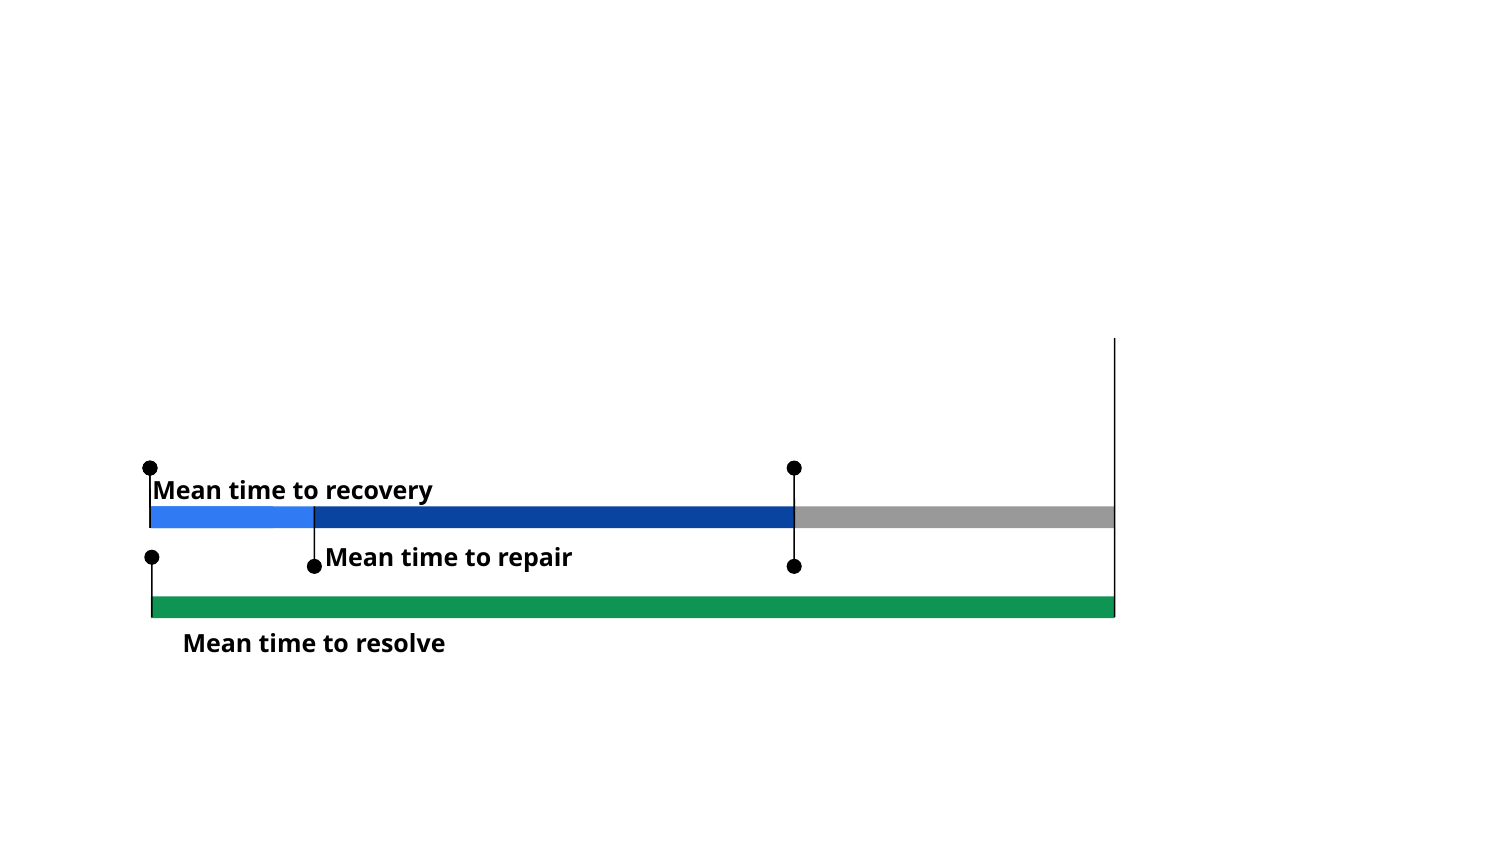

Mean time to recovery
Mean time to repair
Mean time to resolve